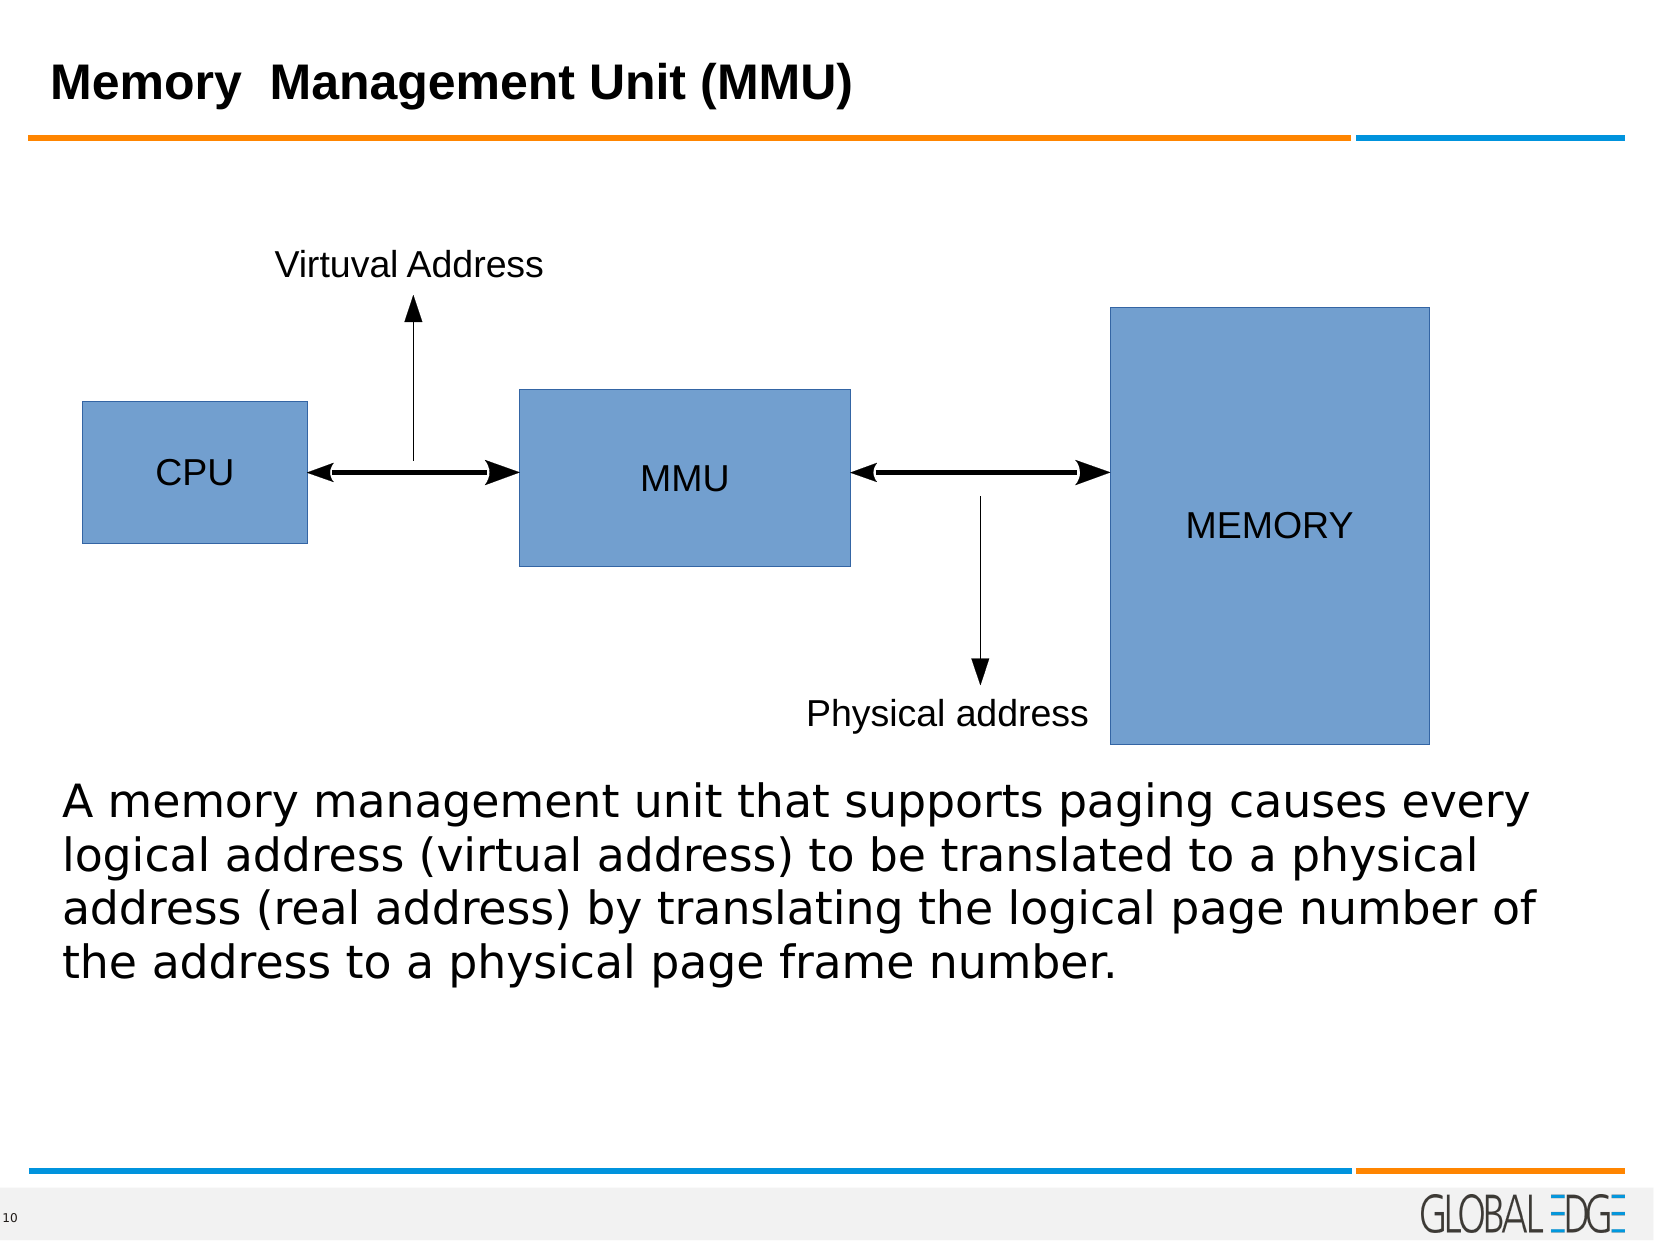

Memory Management Unit (MMU)
Virtuval Address
CPU
MMU
MEMORY
Physical address
A memory management unit that supports paging causes every
logical address (virtual address) to be translated to a physical
address (real address) by translating the logical page number of
the address to a physical page frame number.
10